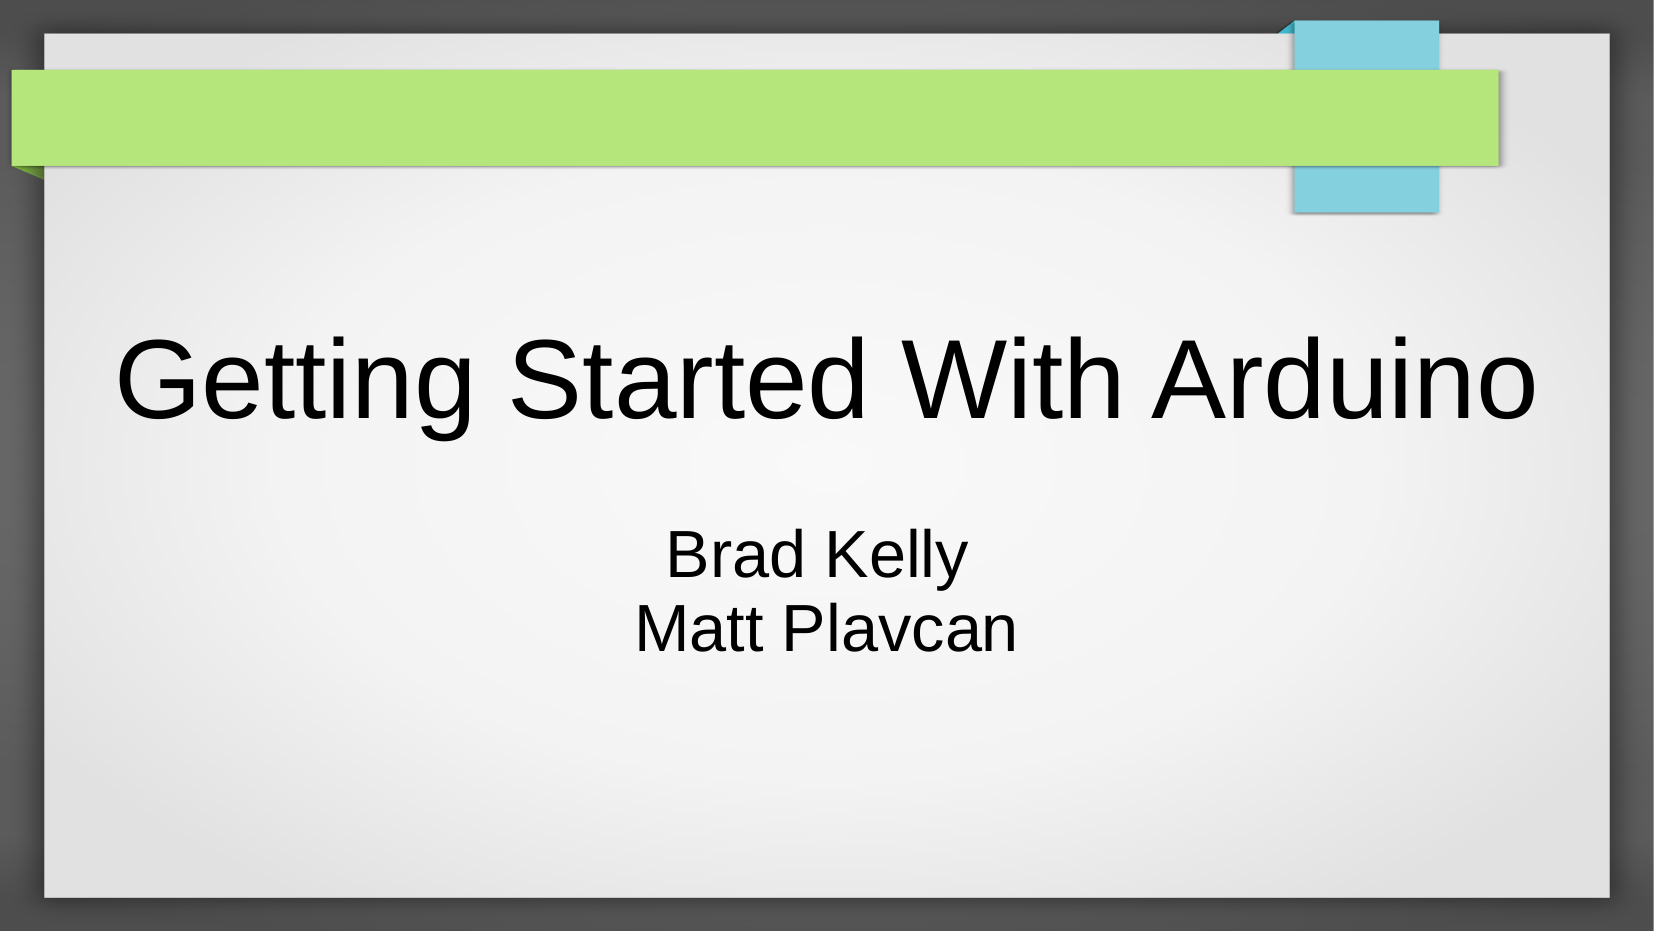

#
Getting Started With Arduino
Brad Kelly
Matt Plavcan